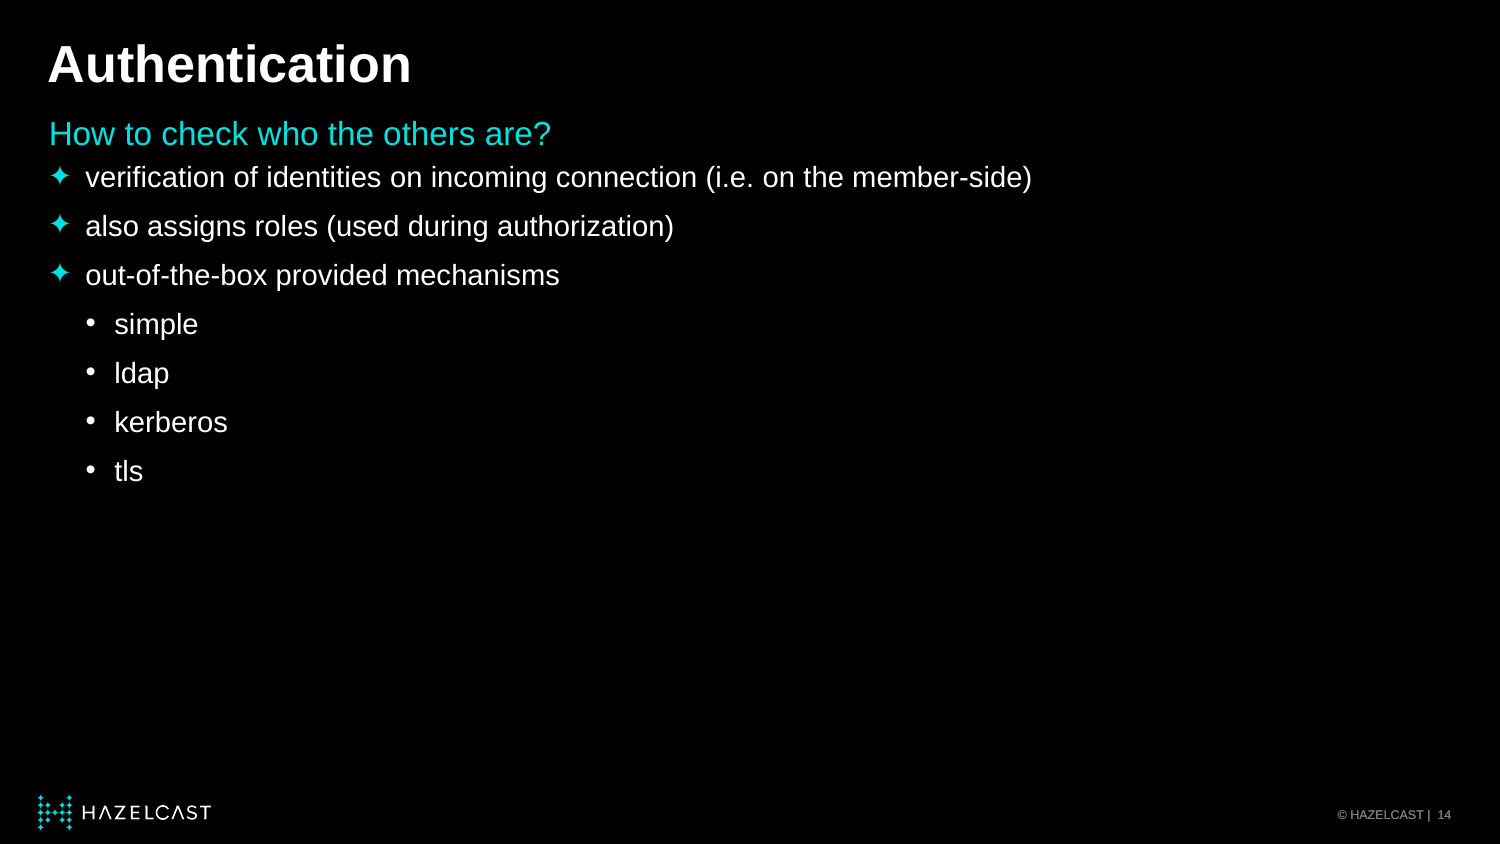

# Authentication
How to check who the others are?
verification of identities on incoming connection (i.e. on the member-side)
also assigns roles (used during authorization)
out-of-the-box provided mechanisms
simple
ldap
kerberos
tls